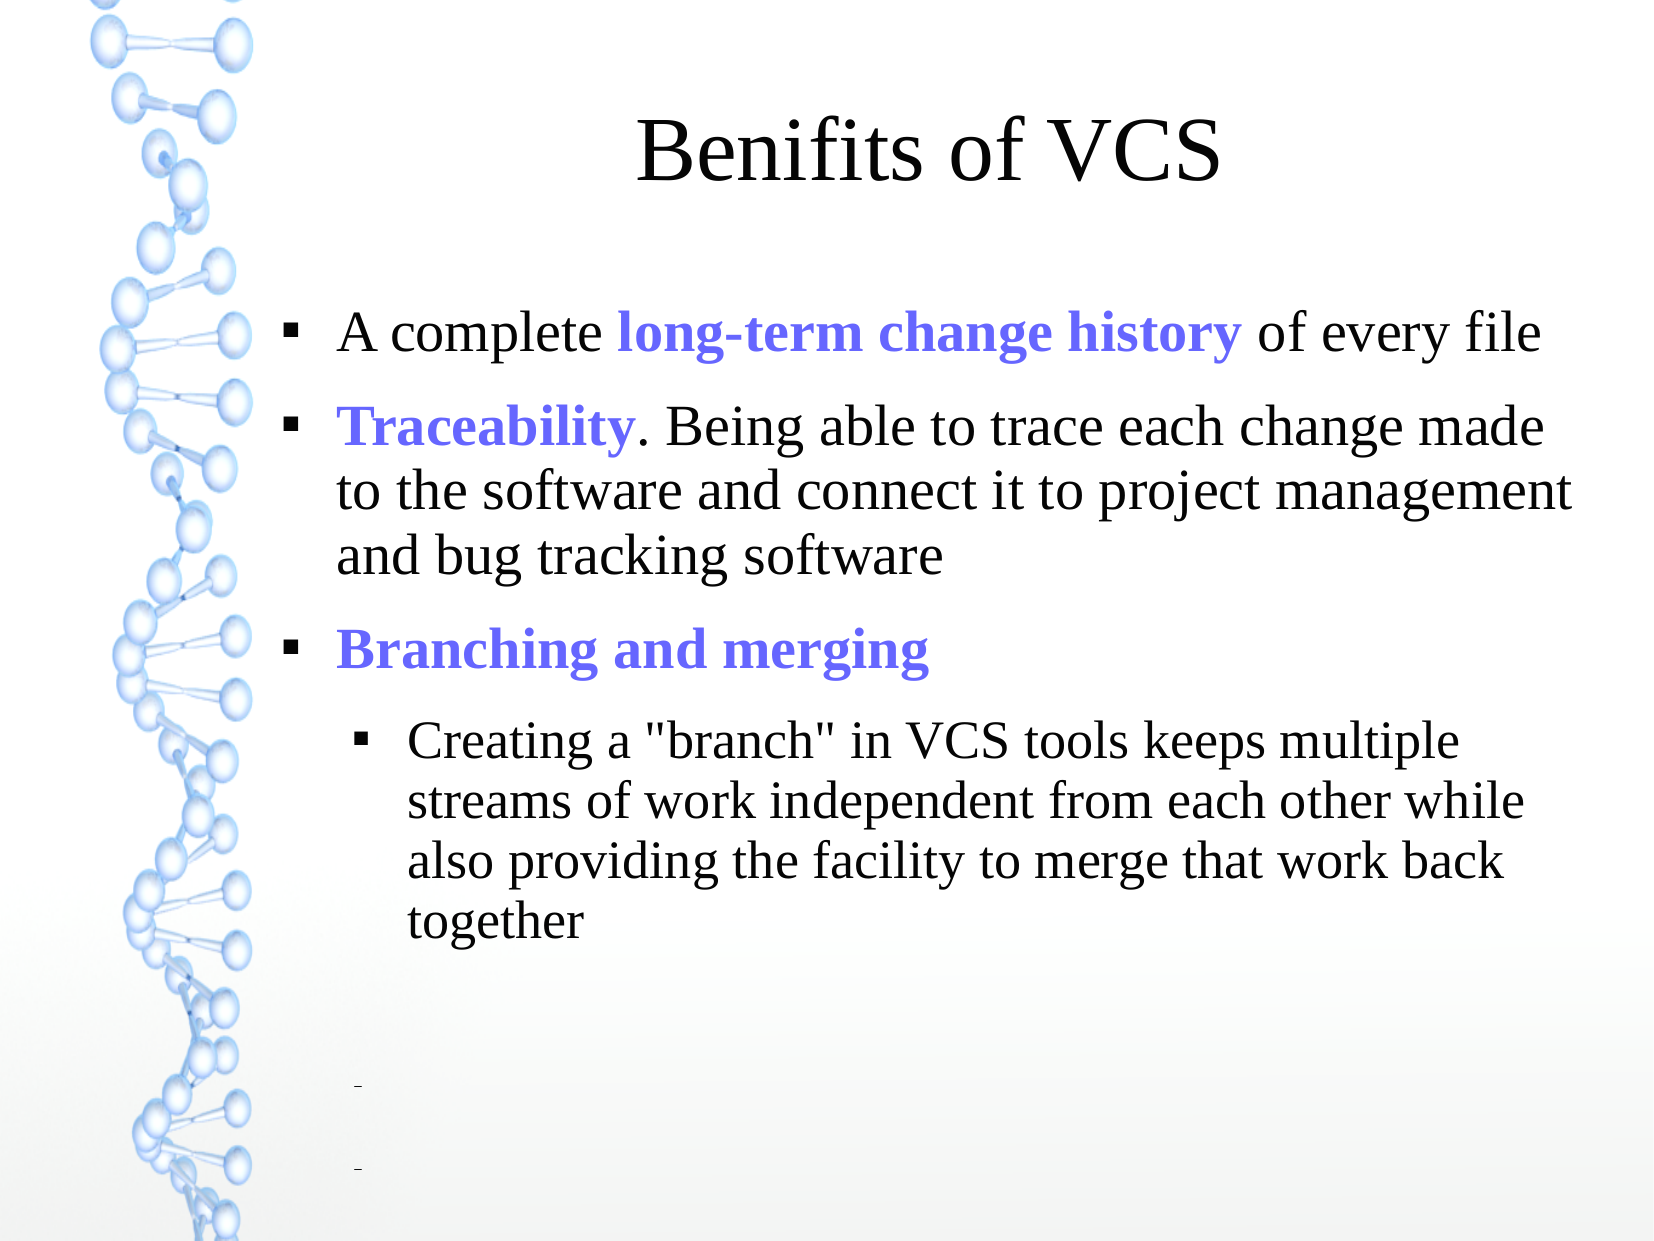

# Benifits of VCS
A complete long-term change history of every file
Traceability. Being able to trace each change made to the software and connect it to project management and bug tracking software
Branching and merging
Creating a "branch" in VCS tools keeps multiple streams of work independent from each other while also providing the facility to merge that work back together